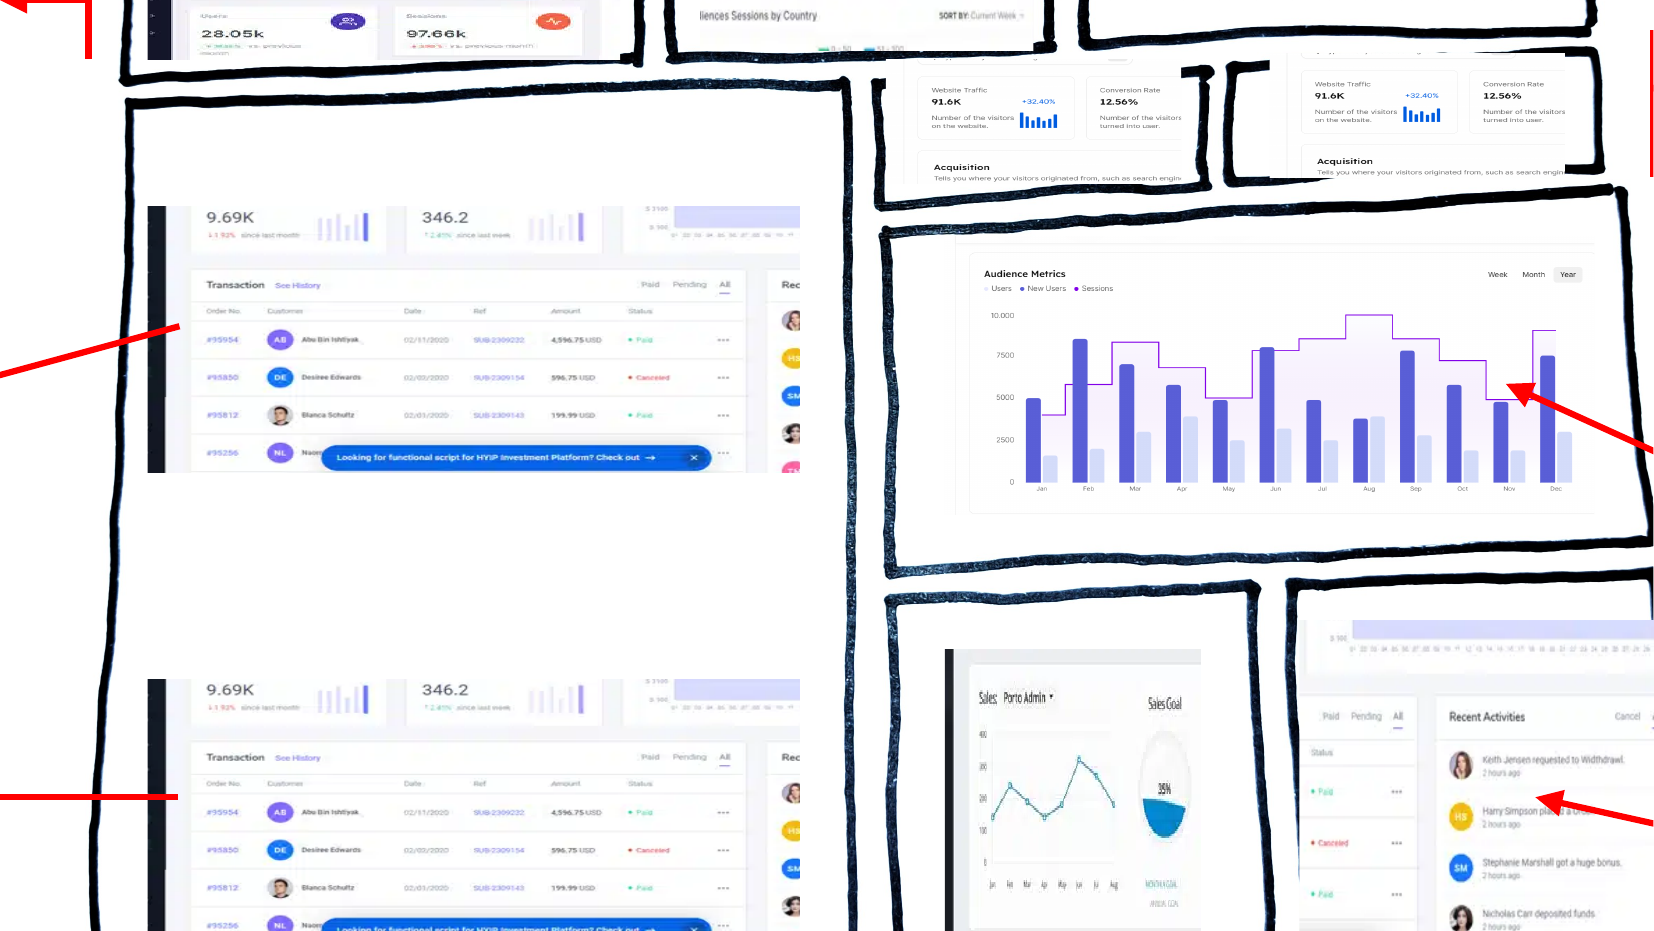

-----------------------DASHBOARD------------------------
-CUADROS CON CIRCULO (icono) + INDICADOR DE DIFERENCIA DE VALOR
Se mostrará un rectángulo indicando el nombre junto a un icono, acompañado del resultado total y la diferencia de valor frente a los resultados del mes anterior, indicándose con una flecha verde hacia arriba y la diferencia de valor si el valor subió y con una flecha roja hacia bajo si el valor bajó.
1. Cantidad de usuarios no administradores registrados [comparar cantidad – baja]
2. Ganancias totales del mes hasta el día actual
3. Pedidos totales del mes hasta el dia actual.
-CUADROS CON CIRCULO (icono) + DIVISOR (linea)
Se mostrará un rectángulo indicando dos nombres con su respectivo valor total y un icono.
1. Número total de productos no agotados + productos agostados
 -GRAFICAS
1. Volumen de ventas por pais
3. Volumen de ganancias frente al año anterior
-TABLAS
Cada elemento de la tabla tendrá un botón que indique “Ver producto/pedido/usuario”, además de un titulo introductorio, pequeña descripción y botón general de “Ver todos los productos/pedidos/usuarios”.
→ Lo ideal seria que las tablas de productos estuviesen juntas dentro de un rectángulo compartido (teniendo ambas su respectivo rectangulo) donde hubiese un botón de “Ver todos los productos” que redireccione a la lista de productos, así se evitaría poner dos veces el mismo botón, y no resulta tan redundante - PROBAR
 * 10 productos más deseados
 * 10 productos más vendidos
 * Últimos 5 pedidos
-CUADROS CON INDICADOR E ICONO DE GRÁFICA —
ESTÁTICOS (Función meramente estética – desarrollo futuro)
Se mostrará un rectángulo indicando el nombre junto a una pequeña explicación, el porcentaje de aumento o descenso (mismo procedimiento que en el 1º) y una pequeña grafica (mensual)
1. Tráfico de la web, 2. Duración de la sesión
GRÁFICA: Volumen de ventas (histórico) por edades
La gráfica será horizontal. El eje Y representará el número de pedidos realizados, mientras que el eje X representará las edades. Lo ideal sería que fuese una gráfica de barras, similar a la mostrada en la imagen.
El recuadro tendrá como título “Volumen de ventas por edades” y una pequeña descripción debajo (“Número de pedidos (histórico – desde el inicio del negocio) realizadas según la edad del comprador. Alcance del e-commerce y público objetivo.”)
TABLA: Últimos 5 usuarios añadidos
La tabla contendrá el nombre completo del usuario, su email en pequeño y la foto del usuario, siguiendo el modelo de la imagen. El nombre será un enlace que redireccionará a la pestaña de “Ver info del usuario”.
El recuadro tendrá en su esquina superior derecha un botón de “Ver todos los usuarios”, que redireccionará al listado de todos los usuarios.
Así mismo tendrá como título “Últimos usuarios añadidos” y una pequeña descripción debajo (“Listado de los últimos cinco usuarios dados de alta en el sistema”)
GRÁFICA: Volumen de ventas por año
La gráfica será vertical. El eje Y representará el número de pedidos realizados, mientras que el eje X representará los años. Lo ideal sería que la gráfica fuese lineal, similar a la mostrada en la imagen
El recuadro tendrá como título “Evolución de ventas por año” y una pequeña descripción debajo (“Número de pedidos realizadas según el año transcurrido”)